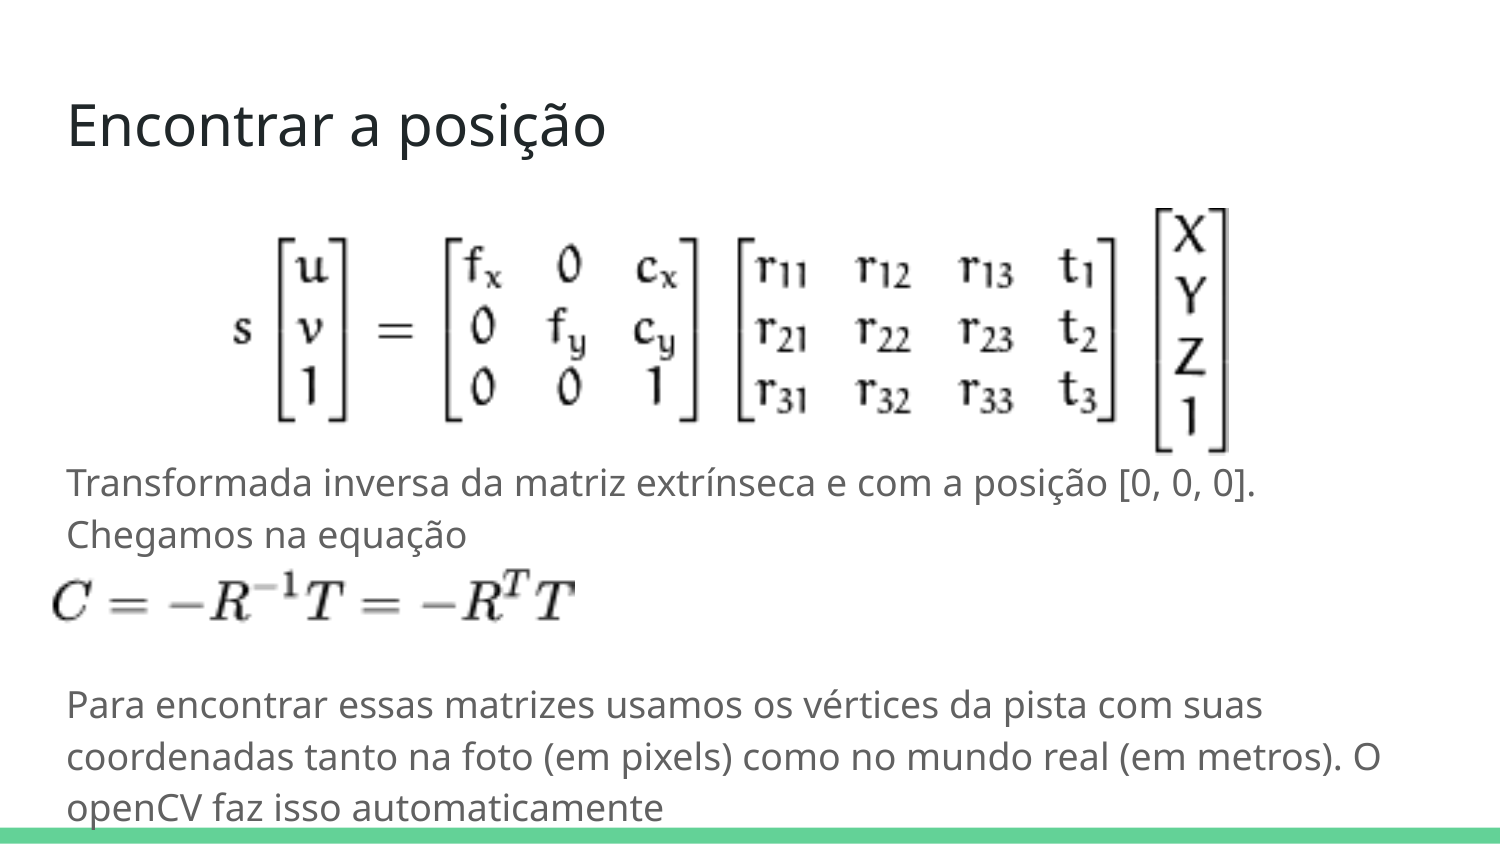

# Encontrar a posição
Transformada inversa da matriz extrínseca e com a posição [0, 0, 0]. Chegamos na equação
Para encontrar essas matrizes usamos os vértices da pista com suas coordenadas tanto na foto (em pixels) como no mundo real (em metros). O openCV faz isso automaticamente